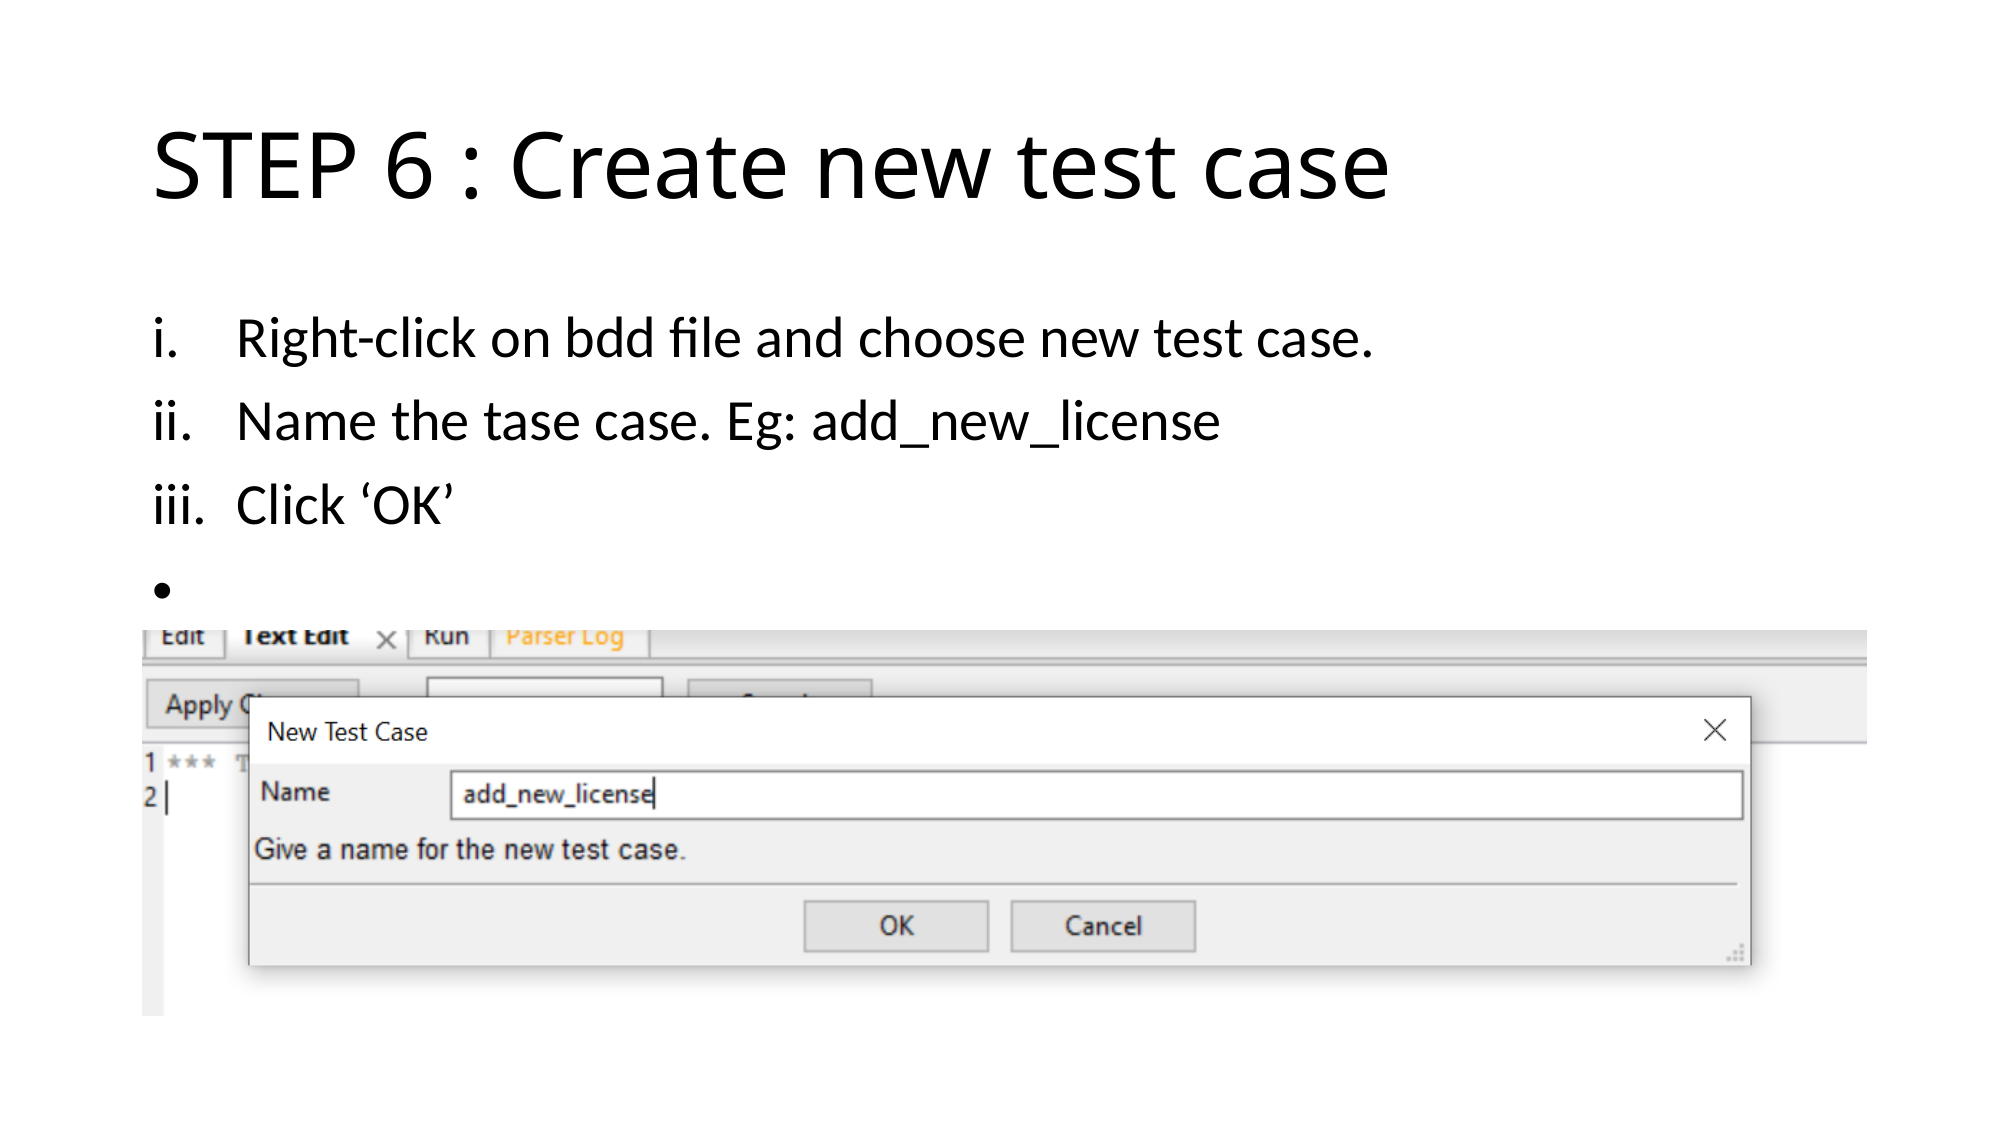

# STEP 6 : Create new test case
Right-click on bdd file and choose new test case.
Name the tase case. Eg: add_new_license
Click ‘OK’